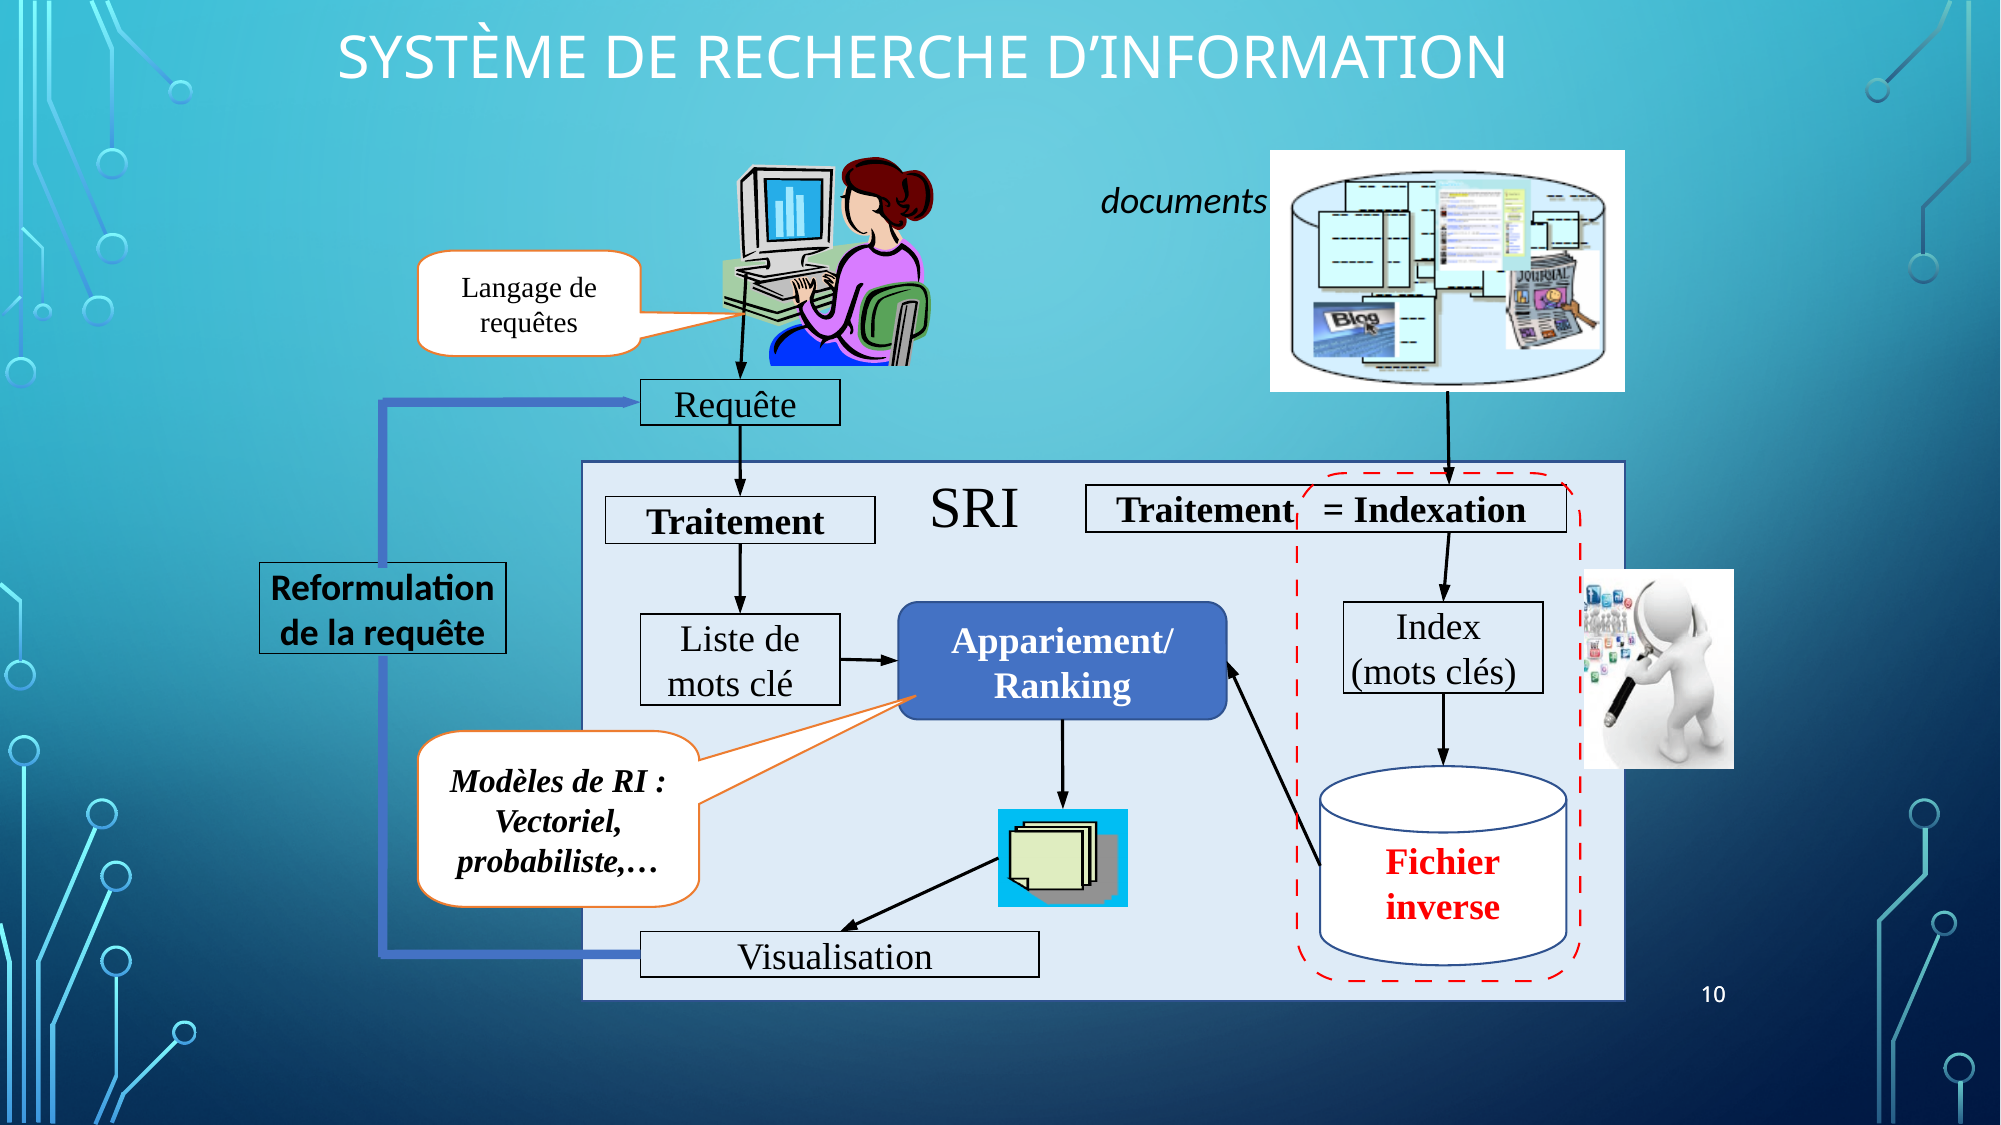

# SYSTÈME DE RECHERCHE D’INFORMATION
documents
Langage de
requêtes
Requête
 SRI
Traitement = Indexation
Traitement
Reformulation de la requête
Appariement/
Ranking
Index
(mots clés)
Liste de mots clé
Modèles de RI :
Vectoriel, probabiliste,…
Fichier
inverse
Visualisation